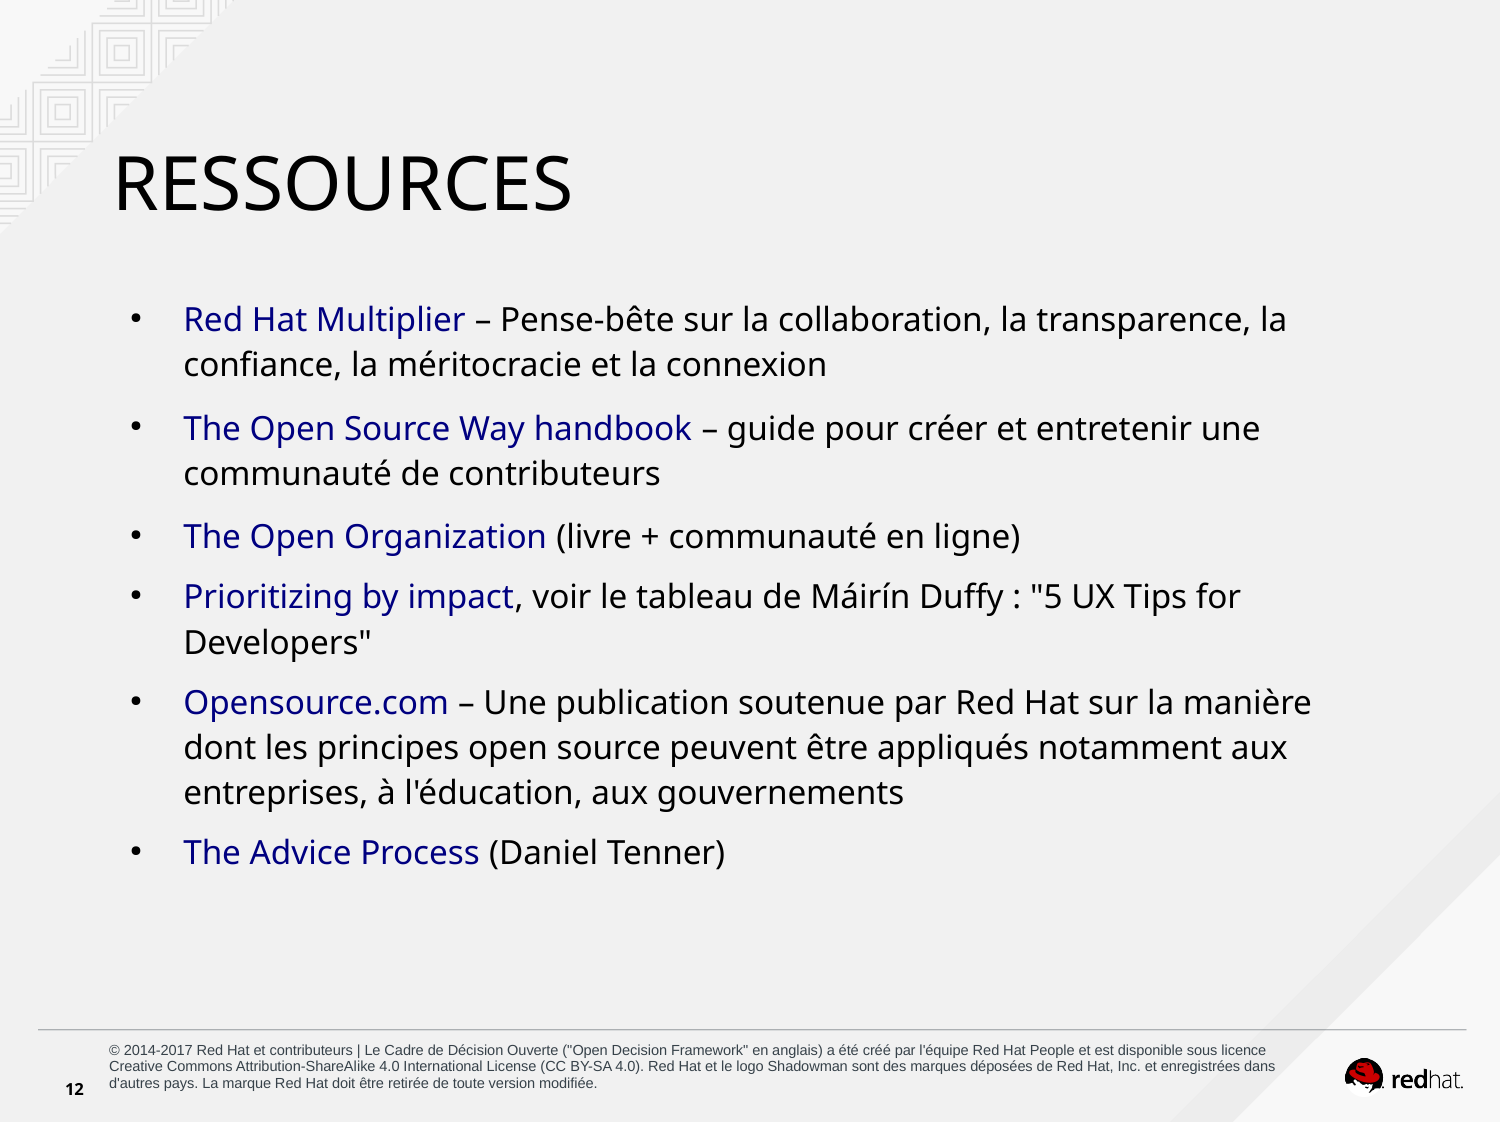

# Ressources
Red Hat Multiplier – Pense-bête sur la collaboration, la transparence, la confiance, la méritocracie et la connexion
The Open Source Way handbook – guide pour créer et entretenir une communauté de contributeurs
The Open Organization (livre + communauté en ligne)
Prioritizing by impact, voir le tableau de Máirín Duffy : "5 UX Tips for Developers"
Opensource.com – Une publication soutenue par Red Hat sur la manière dont les principes open source peuvent être appliqués notamment aux entreprises, à l'éducation, aux gouvernements
The Advice Process (Daniel Tenner)
INSERT DESIGNATOR, IF NEEDED
12